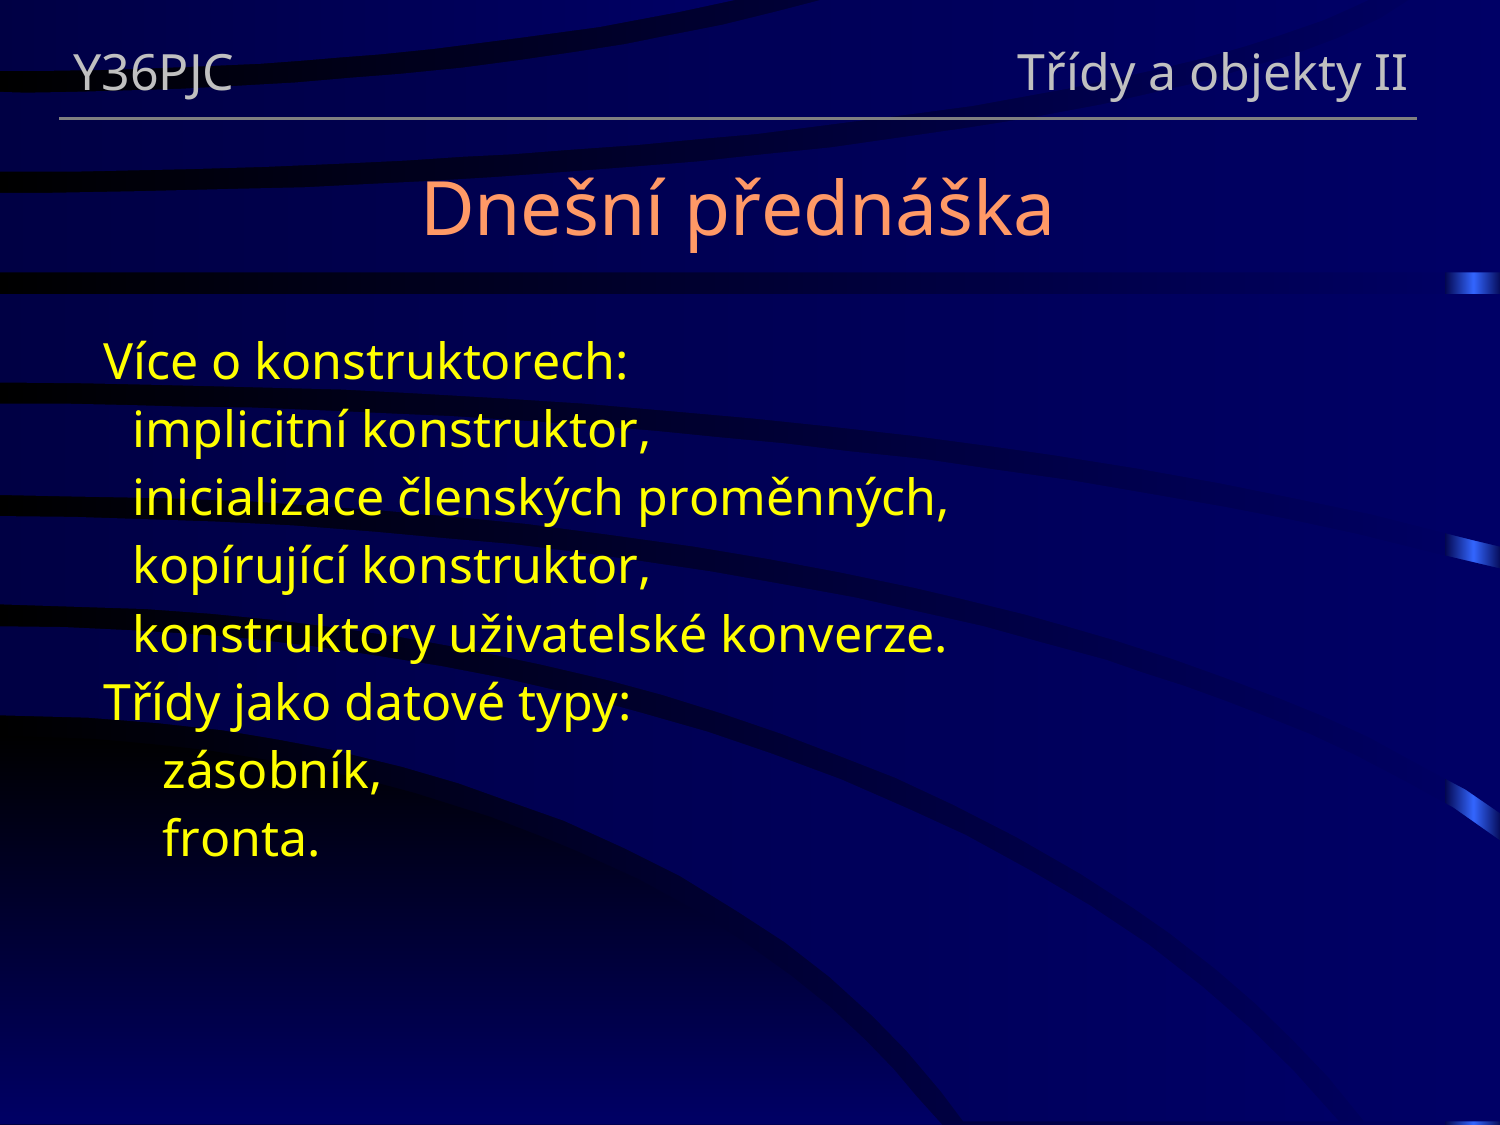

Y36PJC
Třídy a objekty II
Dnešní přednáška
Více o konstruktorech:
implicitní konstruktor,
inicializace členských proměnných,
kopírující konstruktor,
konstruktory uživatelské konverze.
Třídy jako datové typy:
zásobník,
fronta.